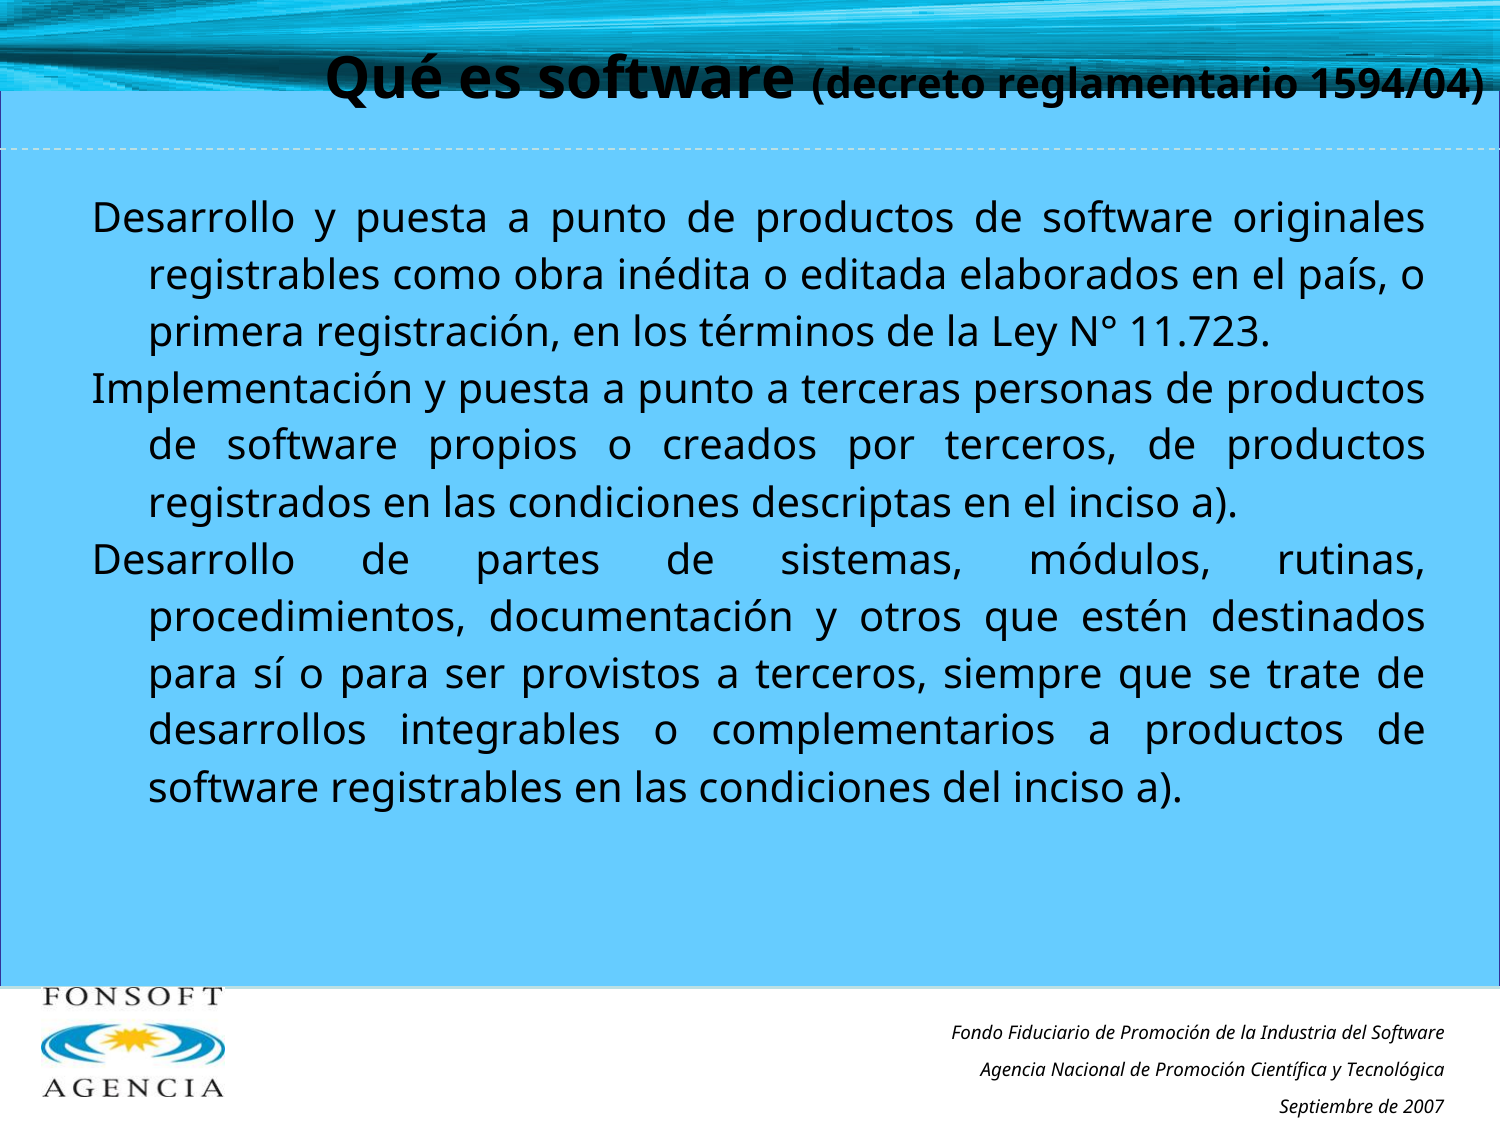

Qué es software (decreto reglamentario 1594/04)
Desarrollo y puesta a punto de productos de software originales registrables como obra inédita o editada elaborados en el país, o primera registración, en los términos de la Ley N° 11.723.
Implementación y puesta a punto a terceras personas de productos de software propios o creados por terceros, de productos registrados en las condiciones descriptas en el inciso a).
Desarrollo de partes de sistemas, módulos, rutinas, procedimientos, documentación y otros que estén destinados para sí o para ser provistos a terceros, siempre que se trate de desarrollos integrables o complementarios a productos de software registrables en las condiciones del inciso a).